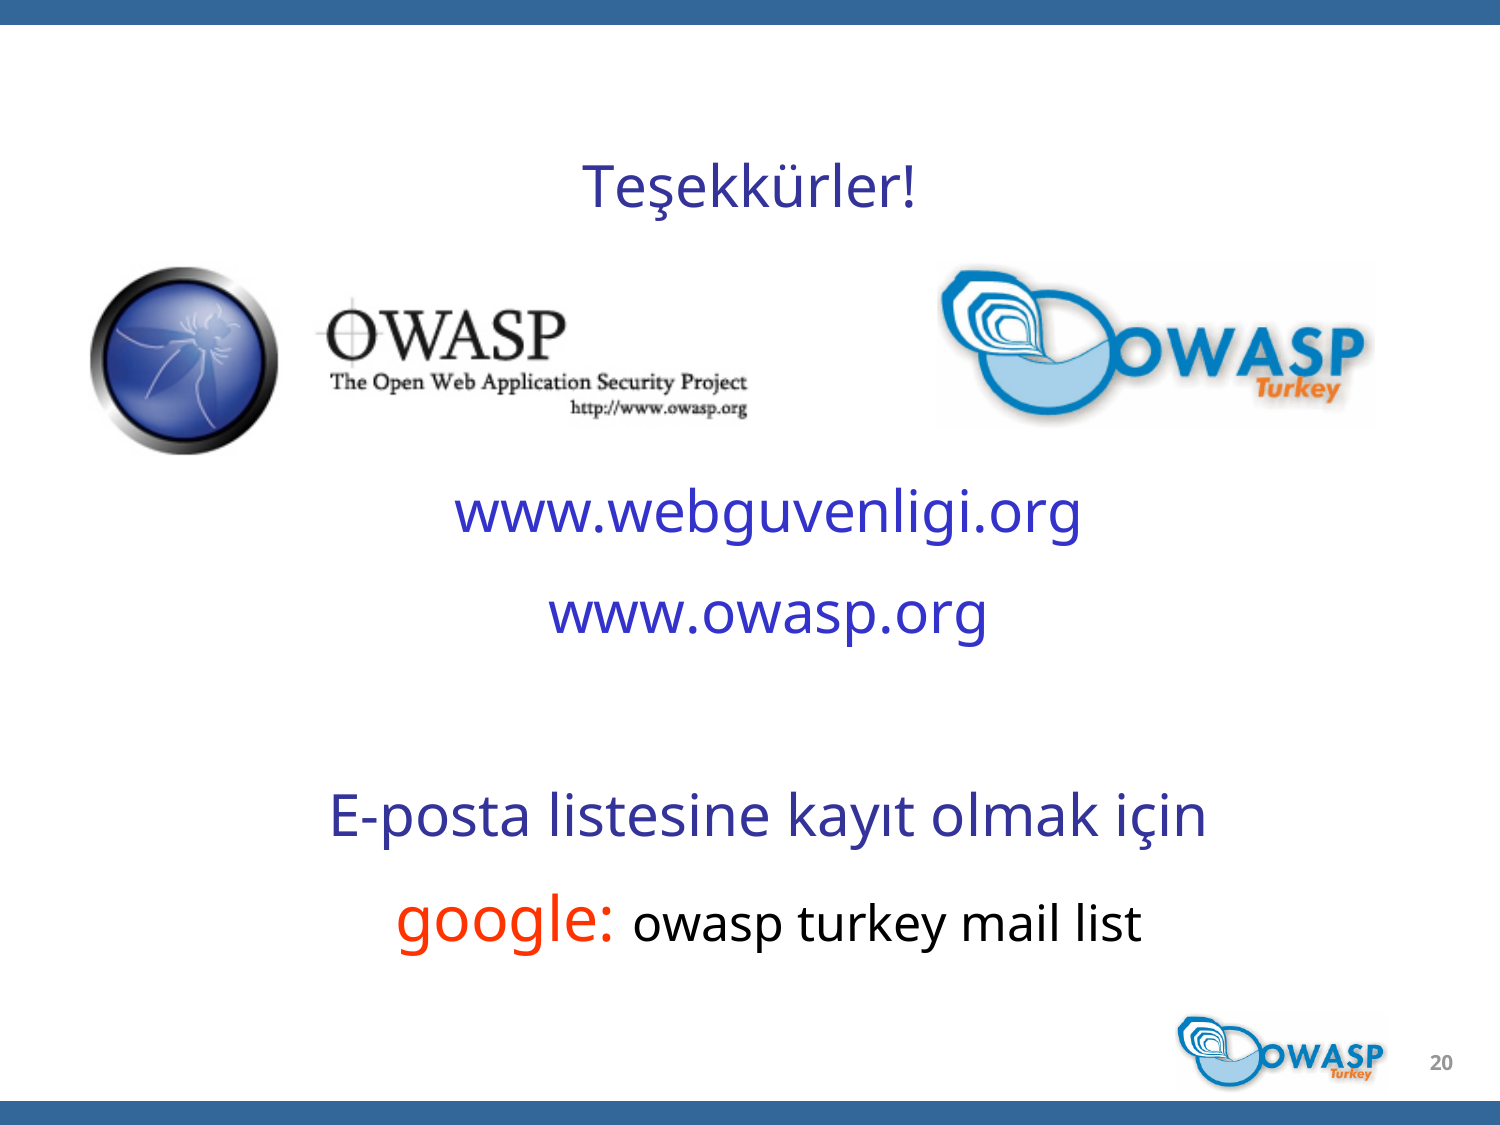

# Teşekkürler!
www.webguvenligi.org
www.owasp.org
E-posta listesine kayıt olmak için
google: owasp turkey mail list